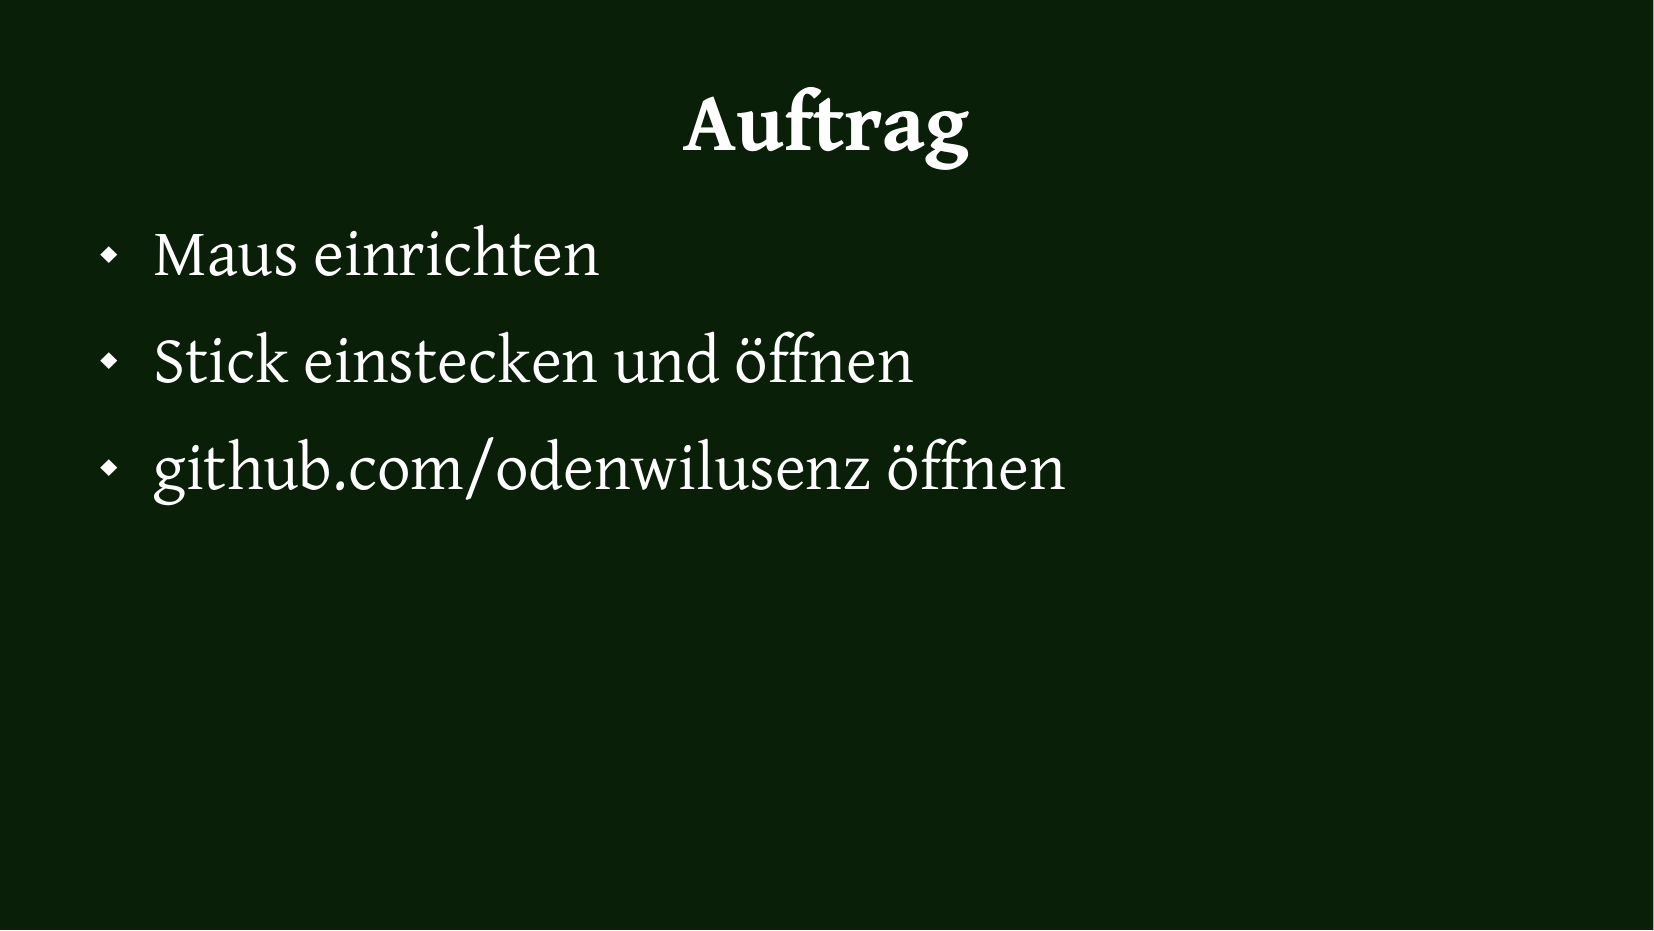

# Auftrag
Maus einrichten
Stick einstecken und öffnen
github.com/odenwilusenz öffnen